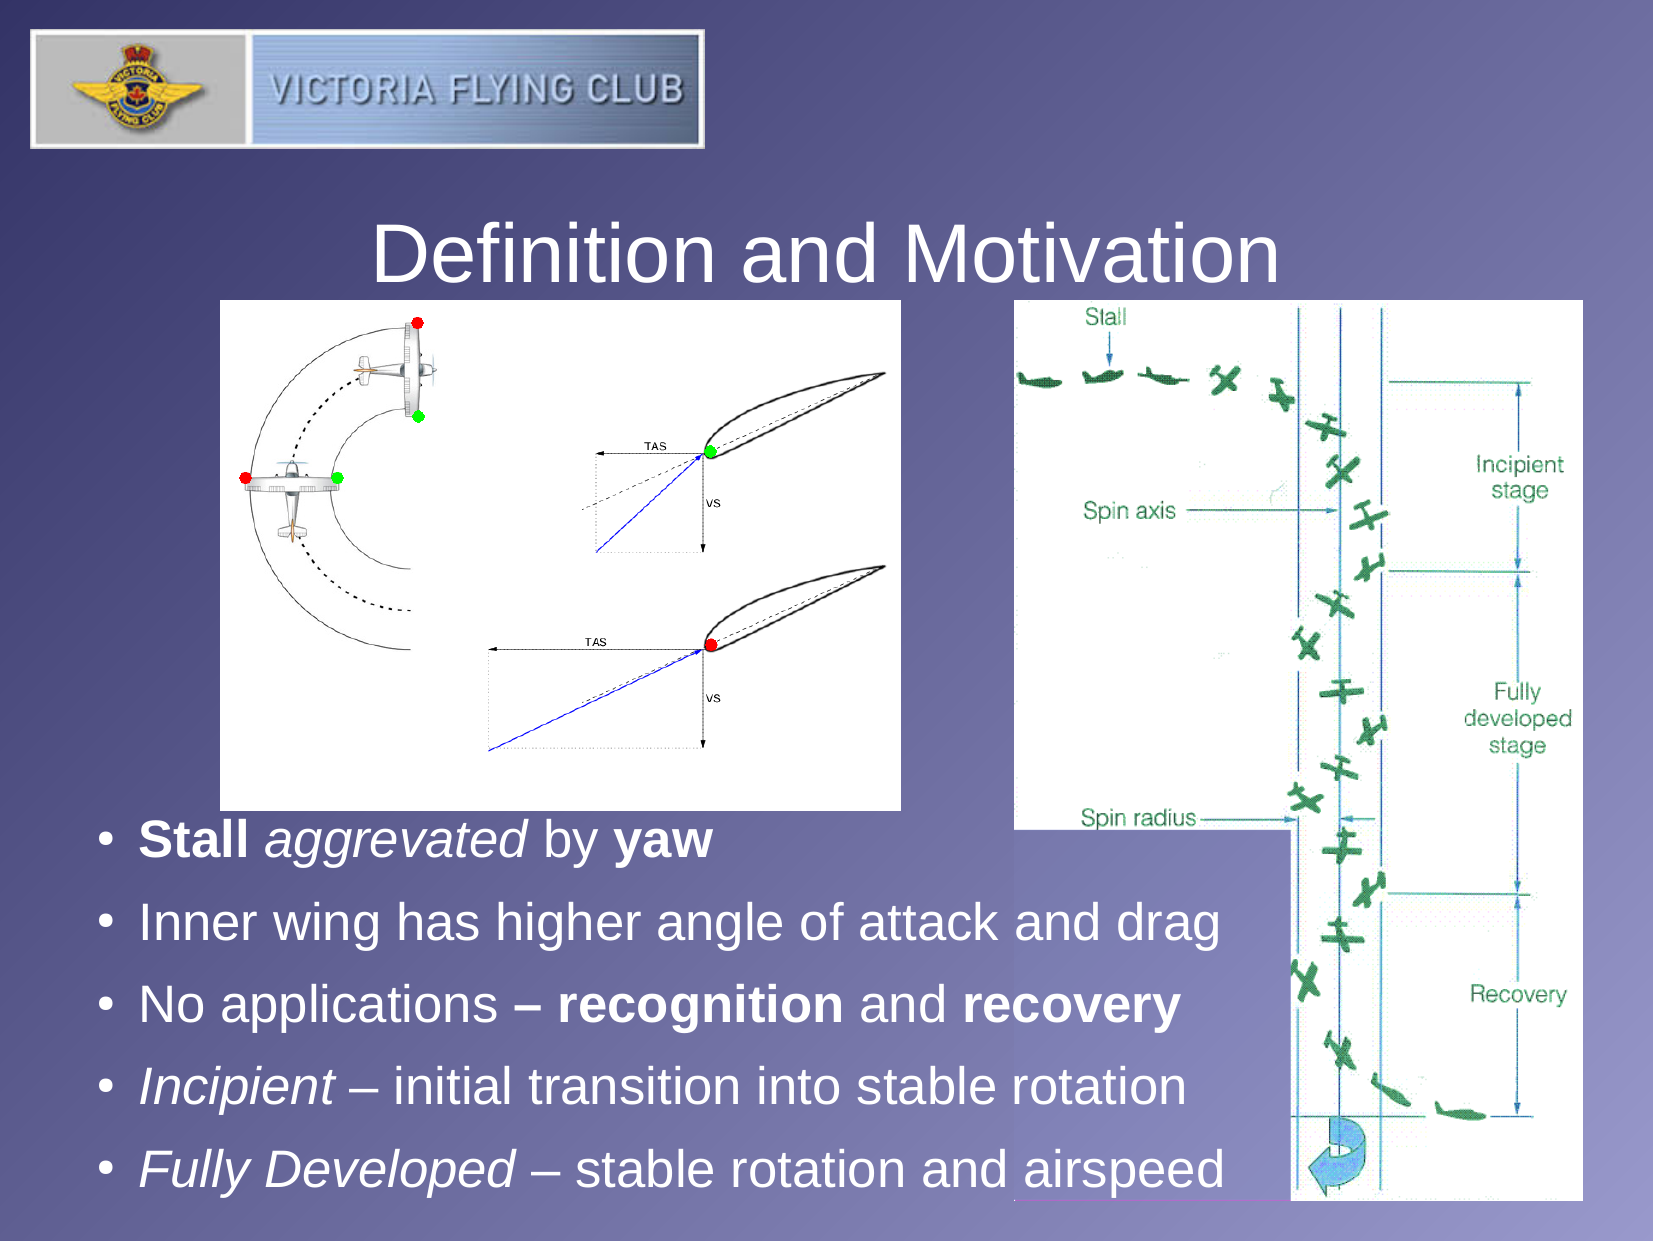

Definition and Motivation
# Stall aggrevated by yaw
Inner wing has higher angle of attack and drag
No applications – recognition and recovery
Incipient – initial transition into stable rotation
Fully Developed – stable rotation and airspeed